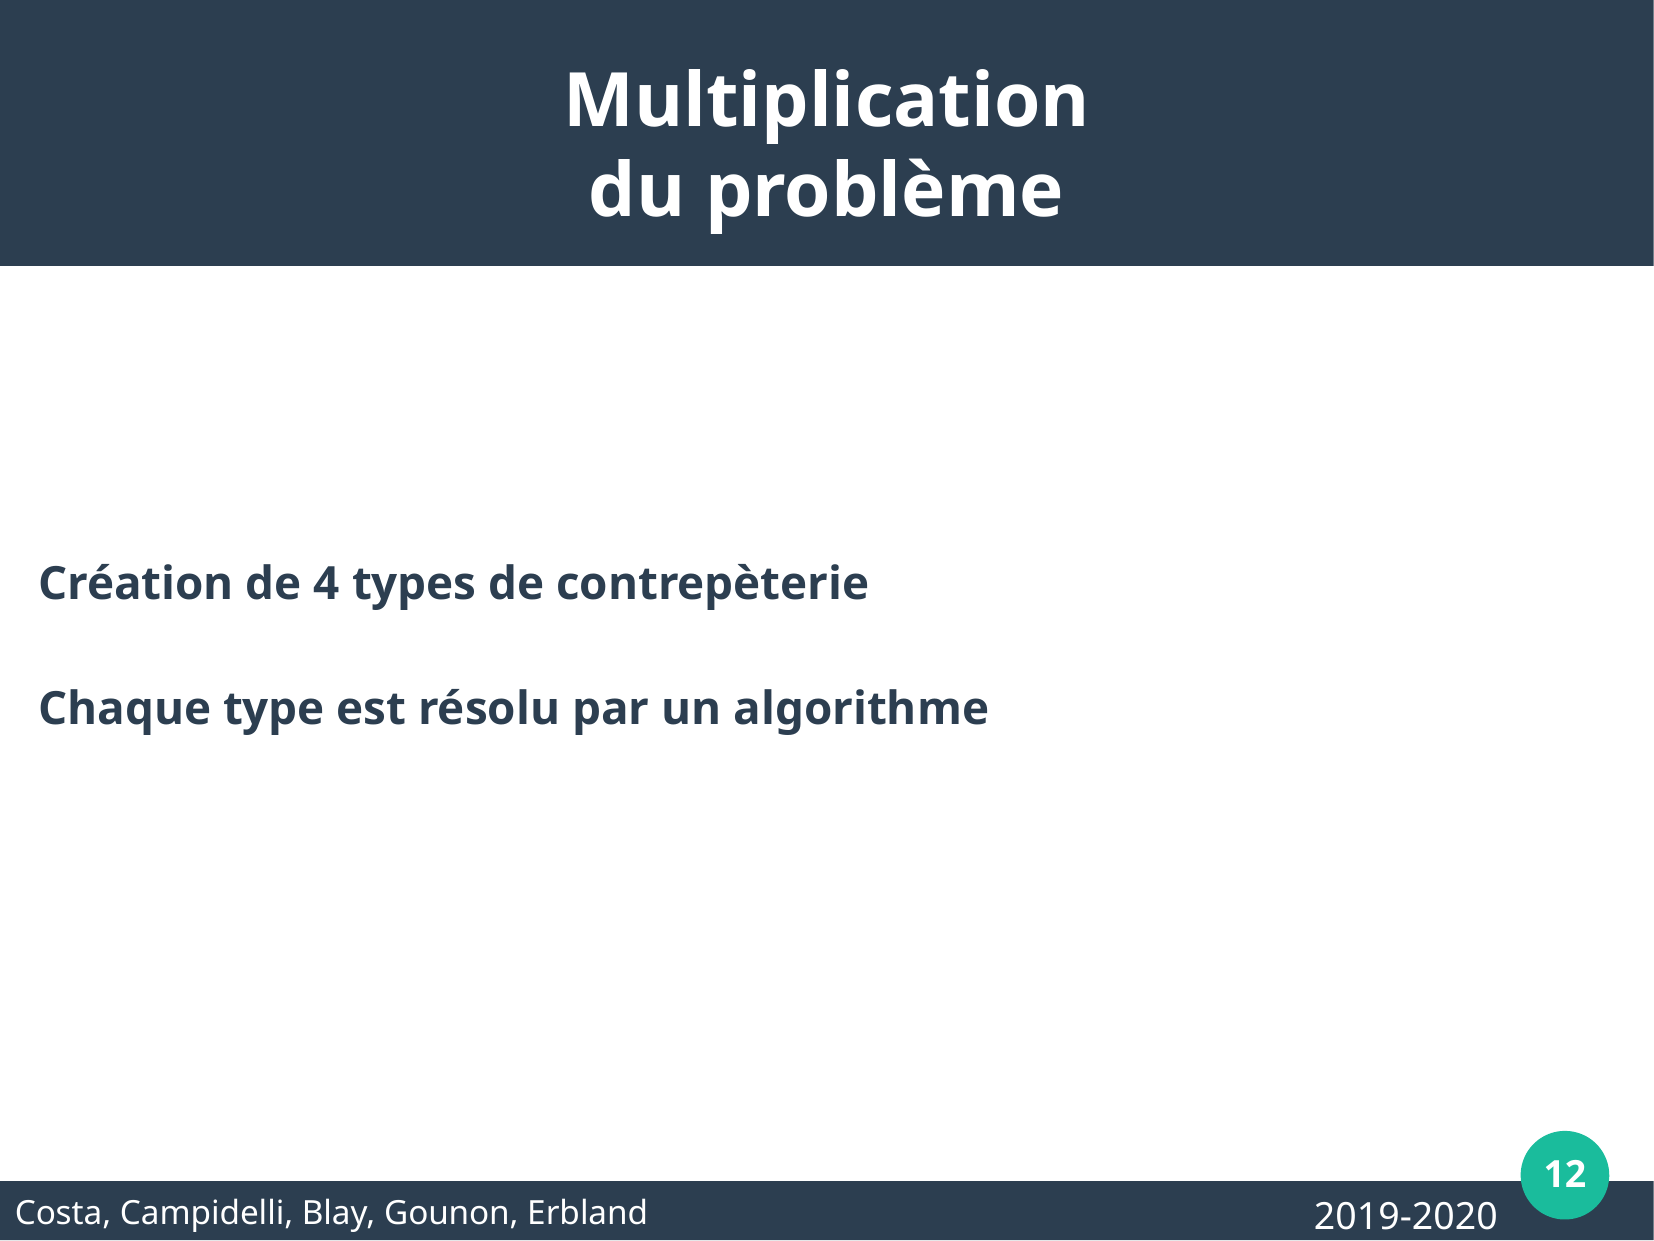

# Multiplication du problème
Création de 4 types de contrepèterie
Chaque type est résolu par un algorithme
Costa, Campidelli, Blay, Gounon, Erbland
2019-2020